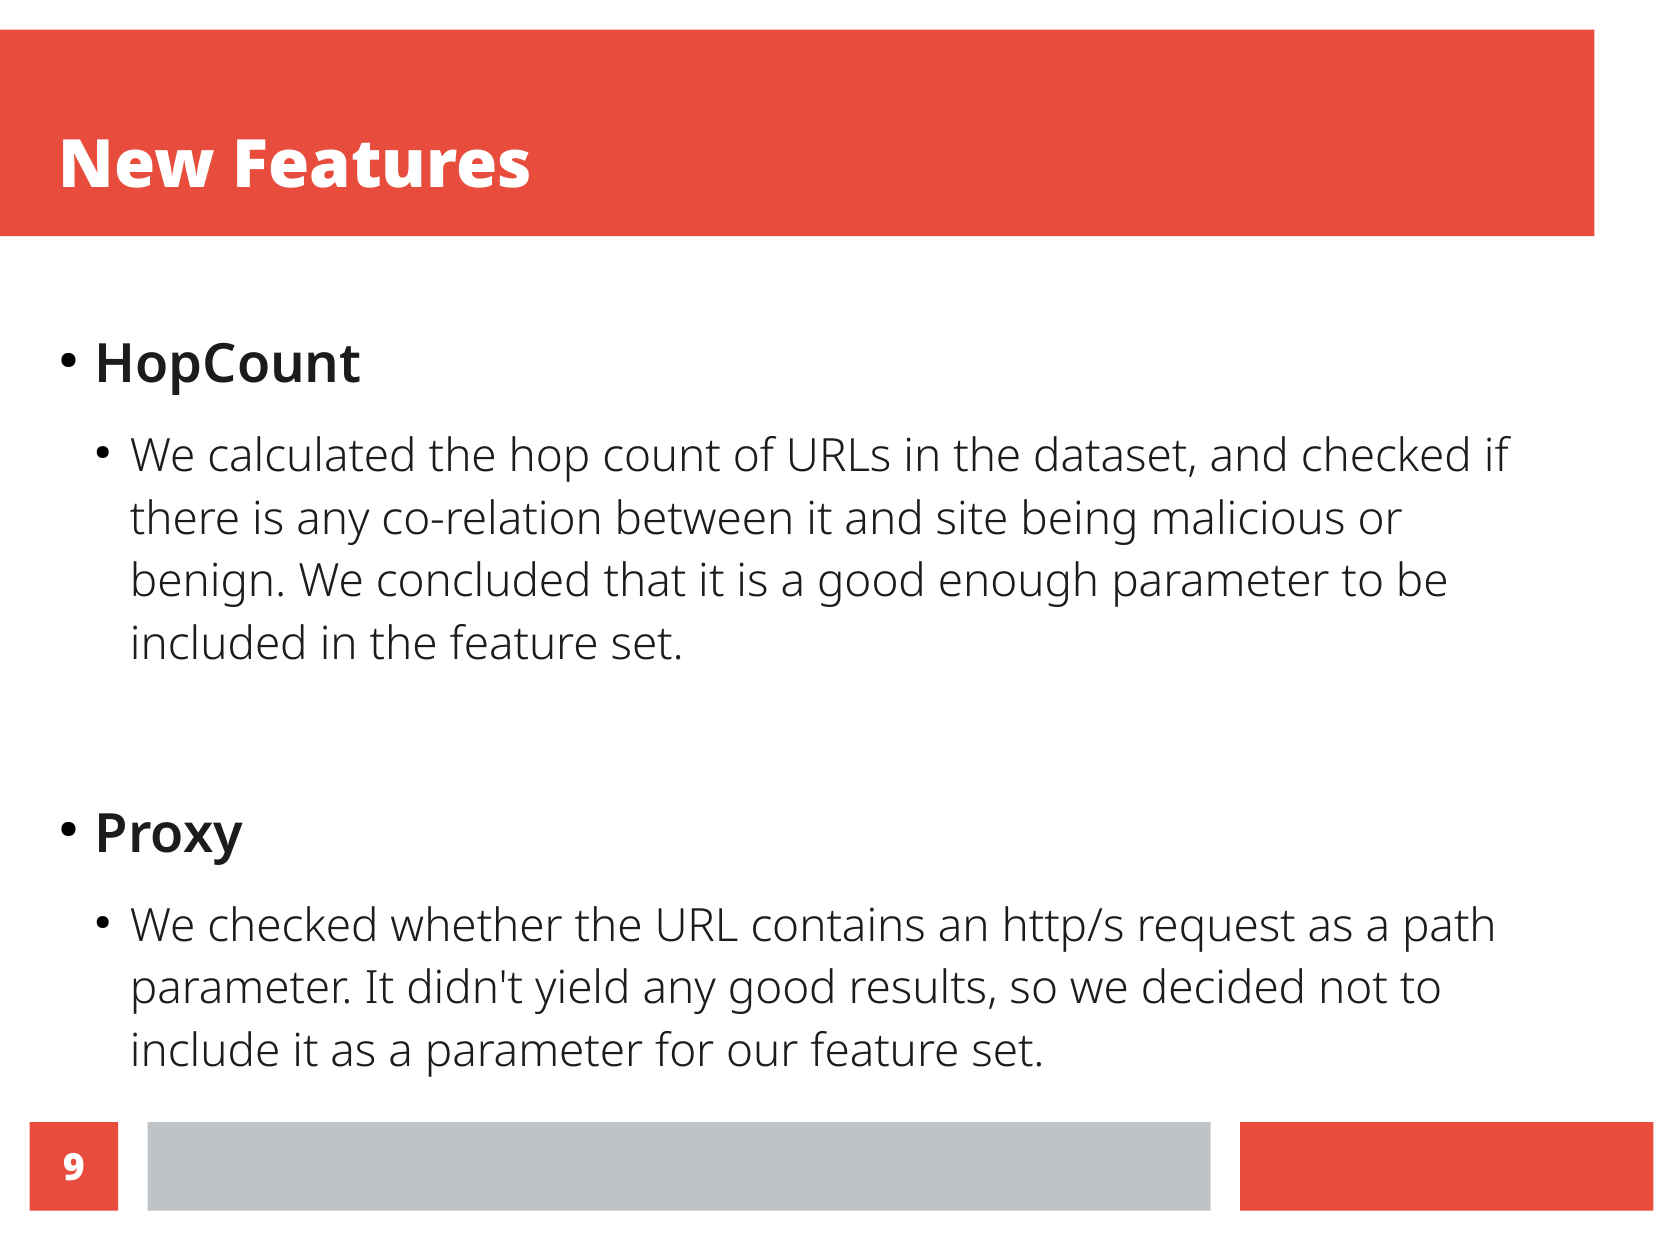

# New Features
HopCount
We calculated the hop count of URLs in the dataset, and checked if there is any co-relation between it and site being malicious or benign. We concluded that it is a good enough parameter to be included in the feature set.
Proxy
We checked whether the URL contains an http/s request as a path parameter. It didn't yield any good results, so we decided not to include it as a parameter for our feature set.
9